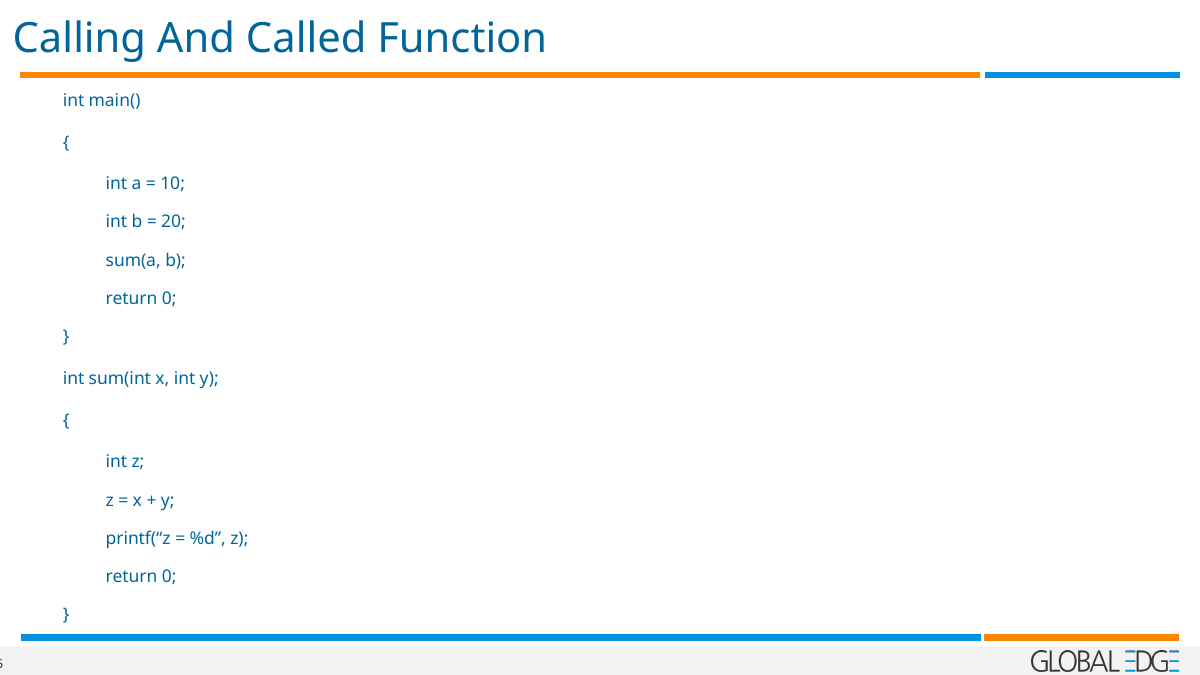

# Calling And Called Function
int main()
{
int a = 10;
int b = 20;
sum(a, b);
return 0;
}
int sum(int x, int y);
{
int z;
z = x + y;
printf(“z = %d”, z);
return 0;
}